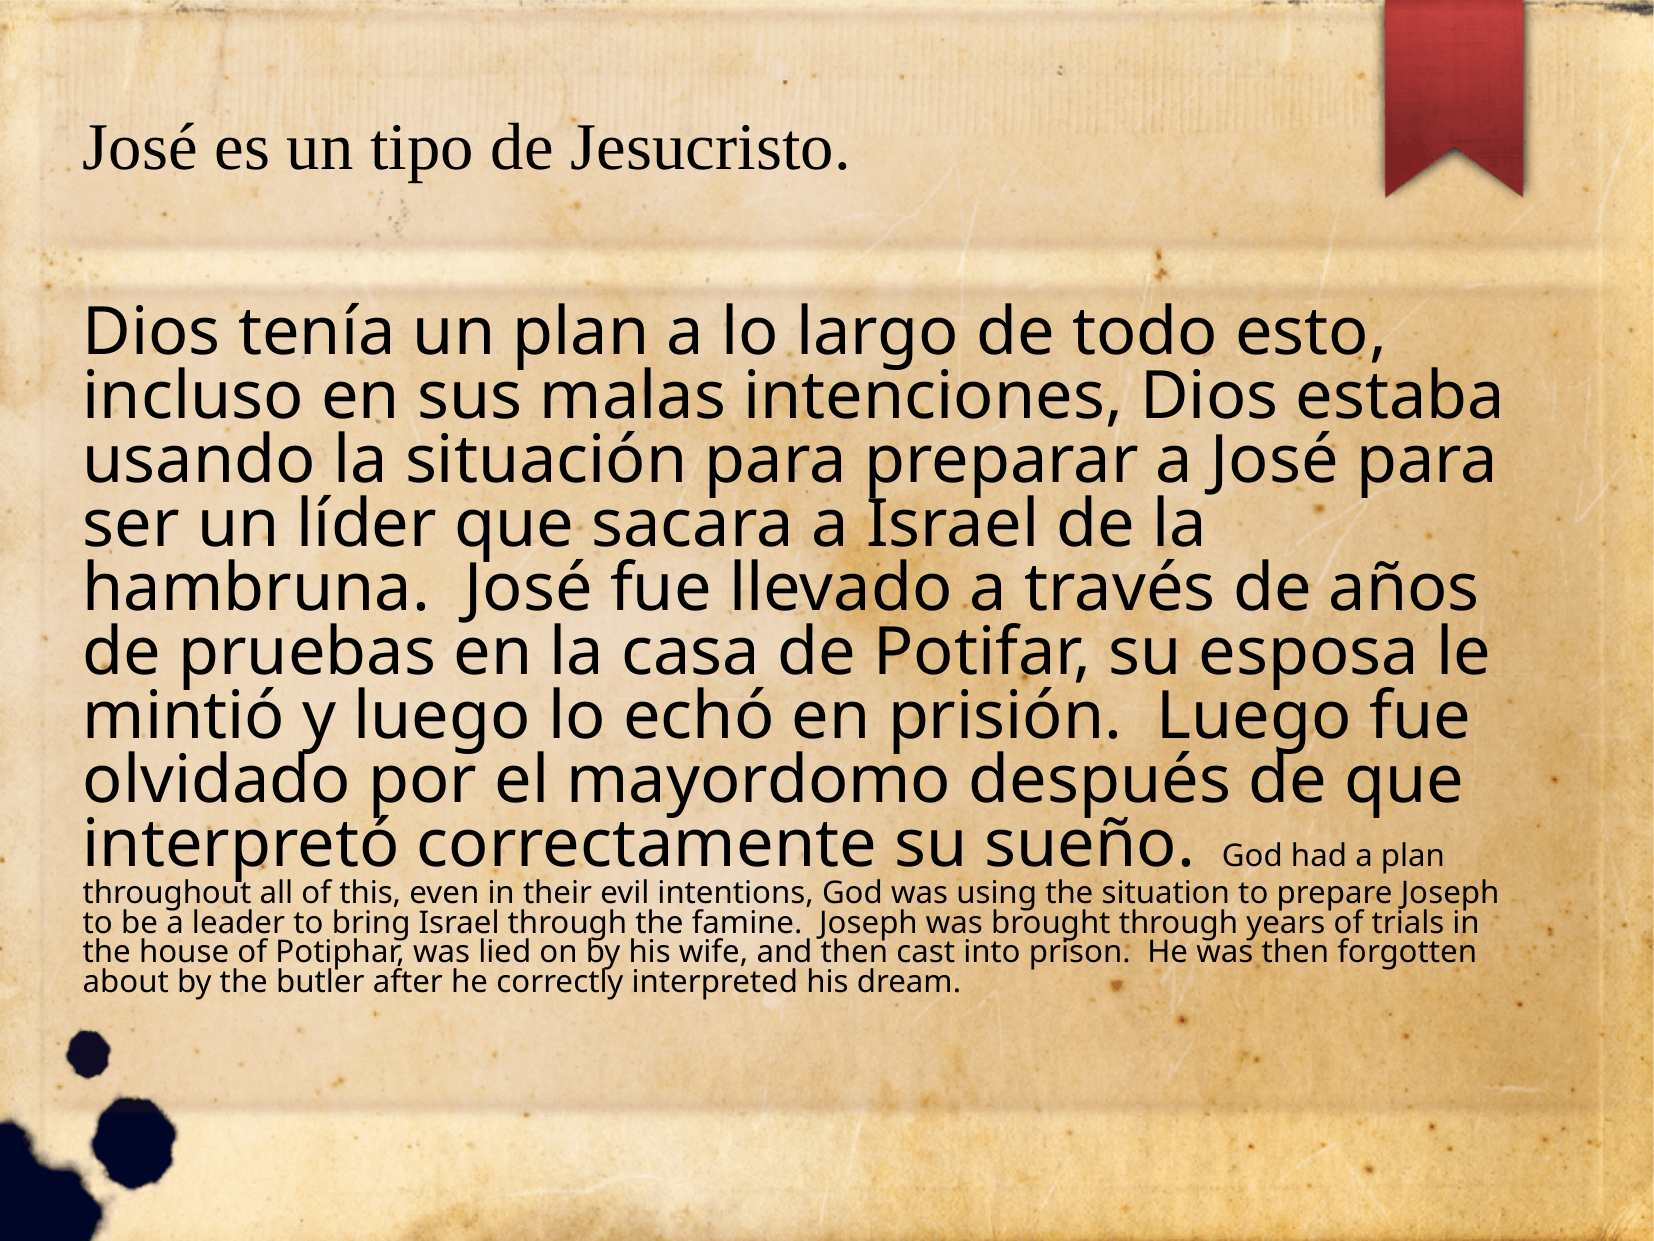

# José es un tipo de Jesucristo.
Dios tenía un plan a lo largo de todo esto, incluso en sus malas intenciones, Dios estaba usando la situación para preparar a José para ser un líder que sacara a Israel de la hambruna. José fue llevado a través de años de pruebas en la casa de Potifar, su esposa le mintió y luego lo echó en prisión. Luego fue olvidado por el mayordomo después de que interpretó correctamente su sueño. God had a plan throughout all of this, even in their evil intentions, God was using the situation to prepare Joseph to be a leader to bring Israel through the famine. Joseph was brought through years of trials in the house of Potiphar, was lied on by his wife, and then cast into prison. He was then forgotten about by the butler after he correctly interpreted his dream.